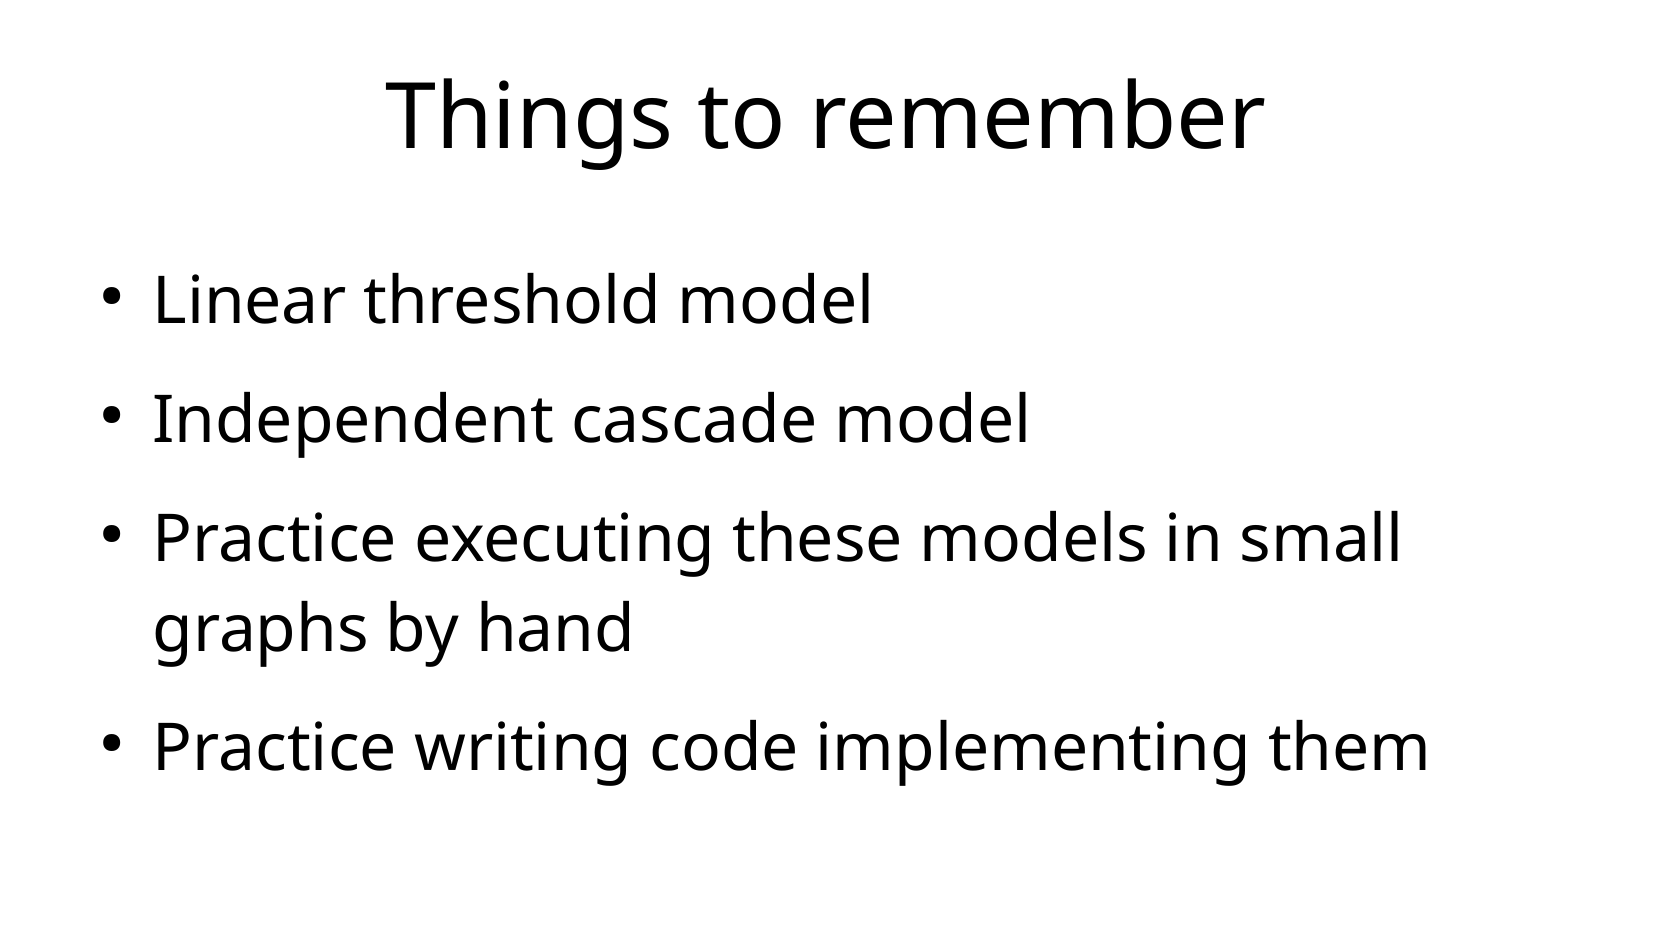

# Things to remember
Linear threshold model
Independent cascade model
Practice executing these models in small graphs by hand
Practice writing code implementing them